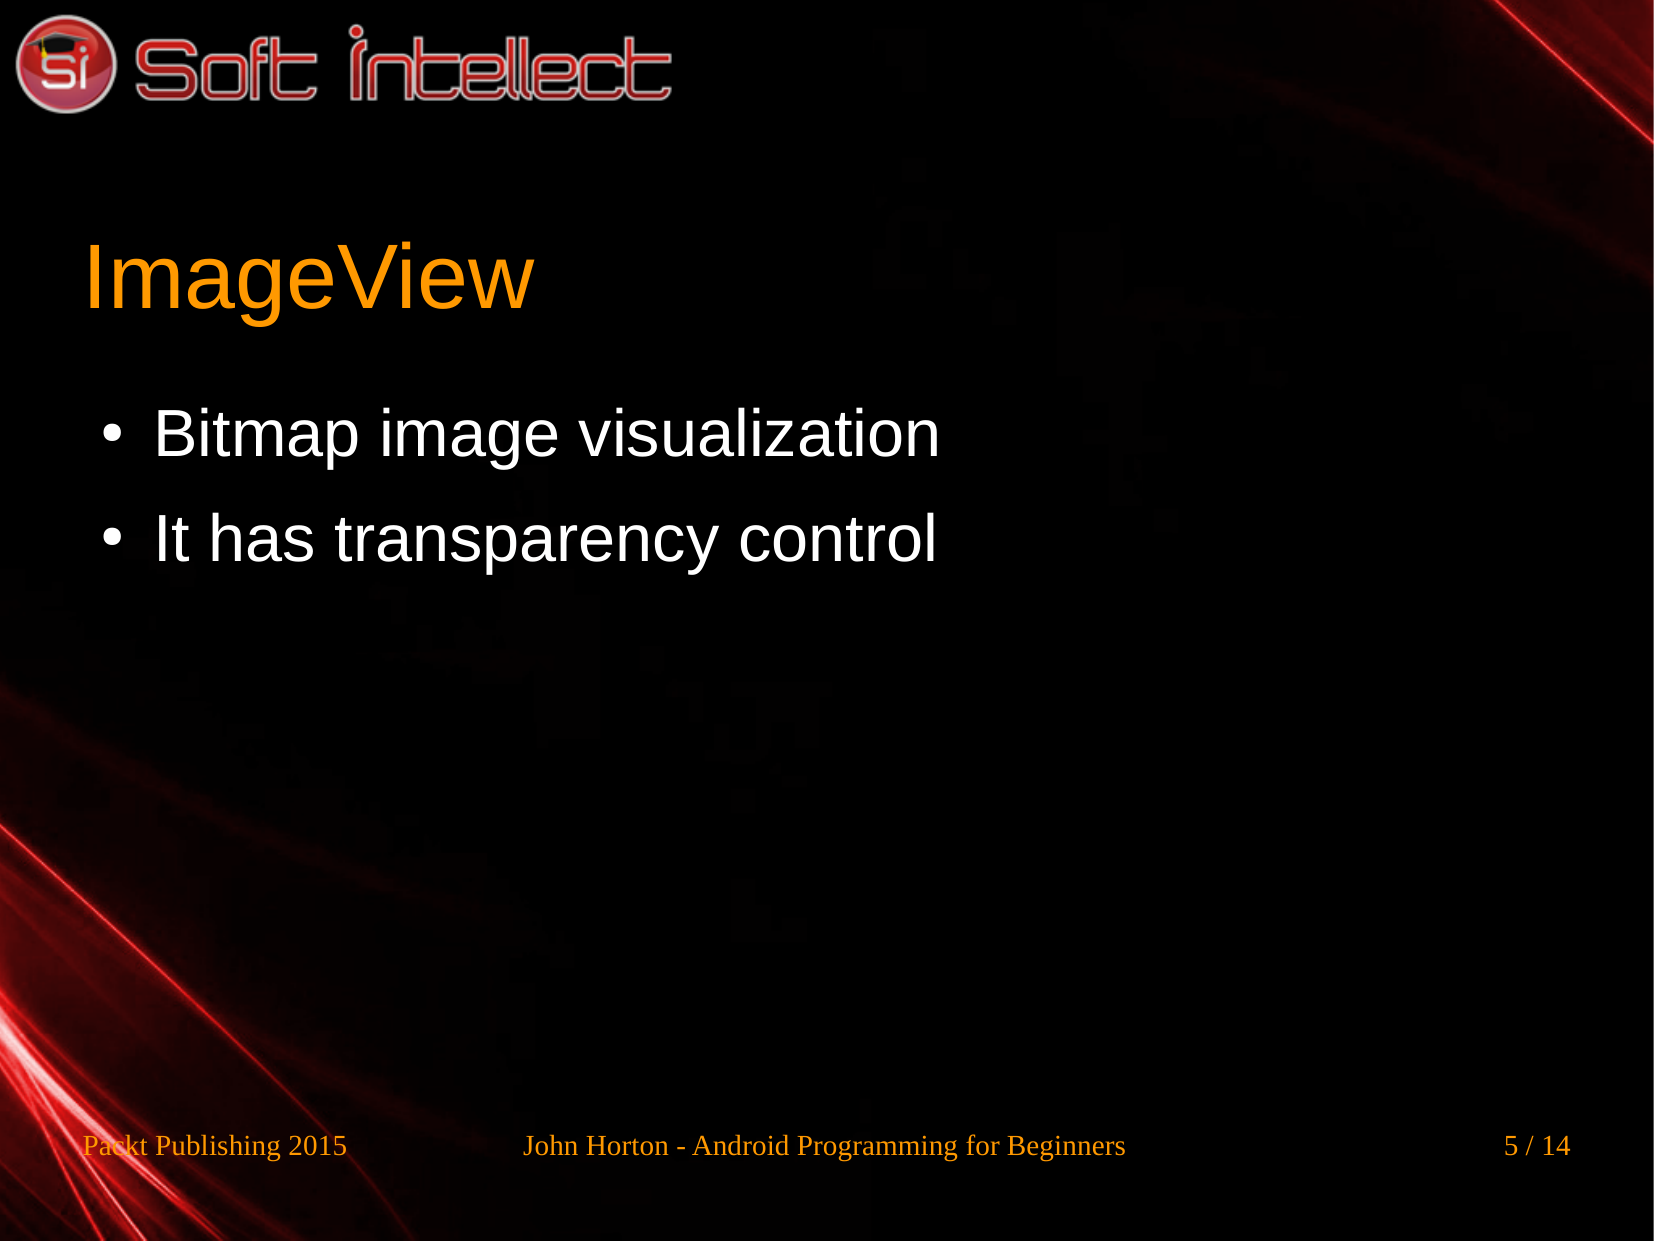

# ImageView
Bitmap image visualization
It has transparency control
Packt Publishing 2015
John Horton - Android Programming for Beginners
5